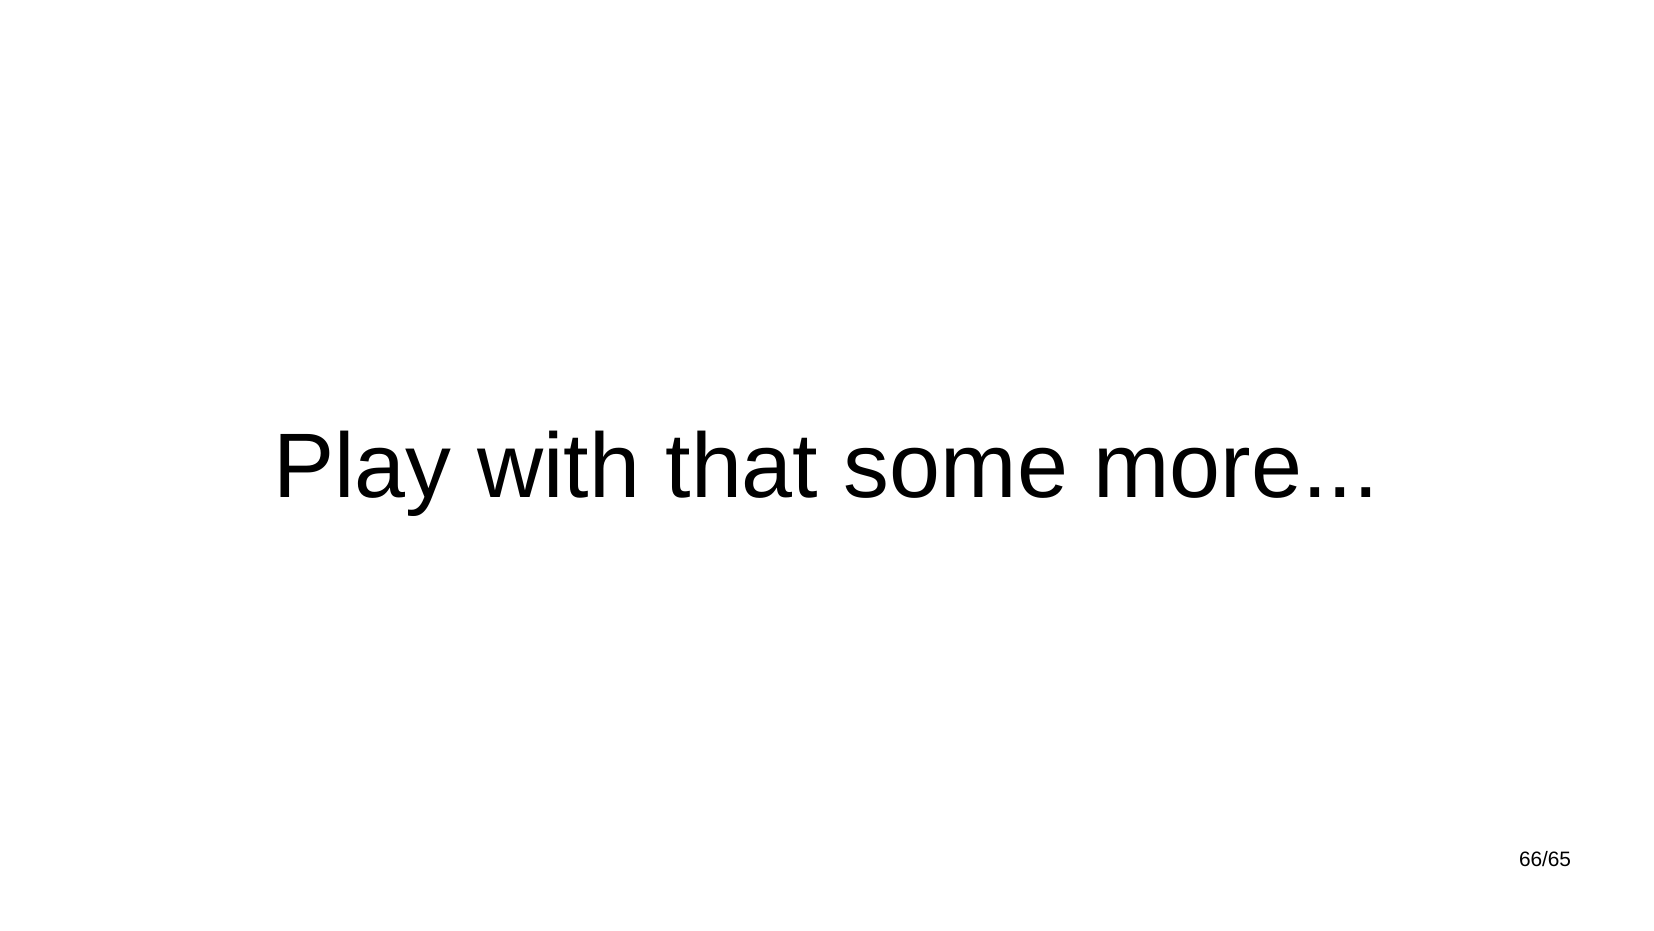

# Play with that some more...
66